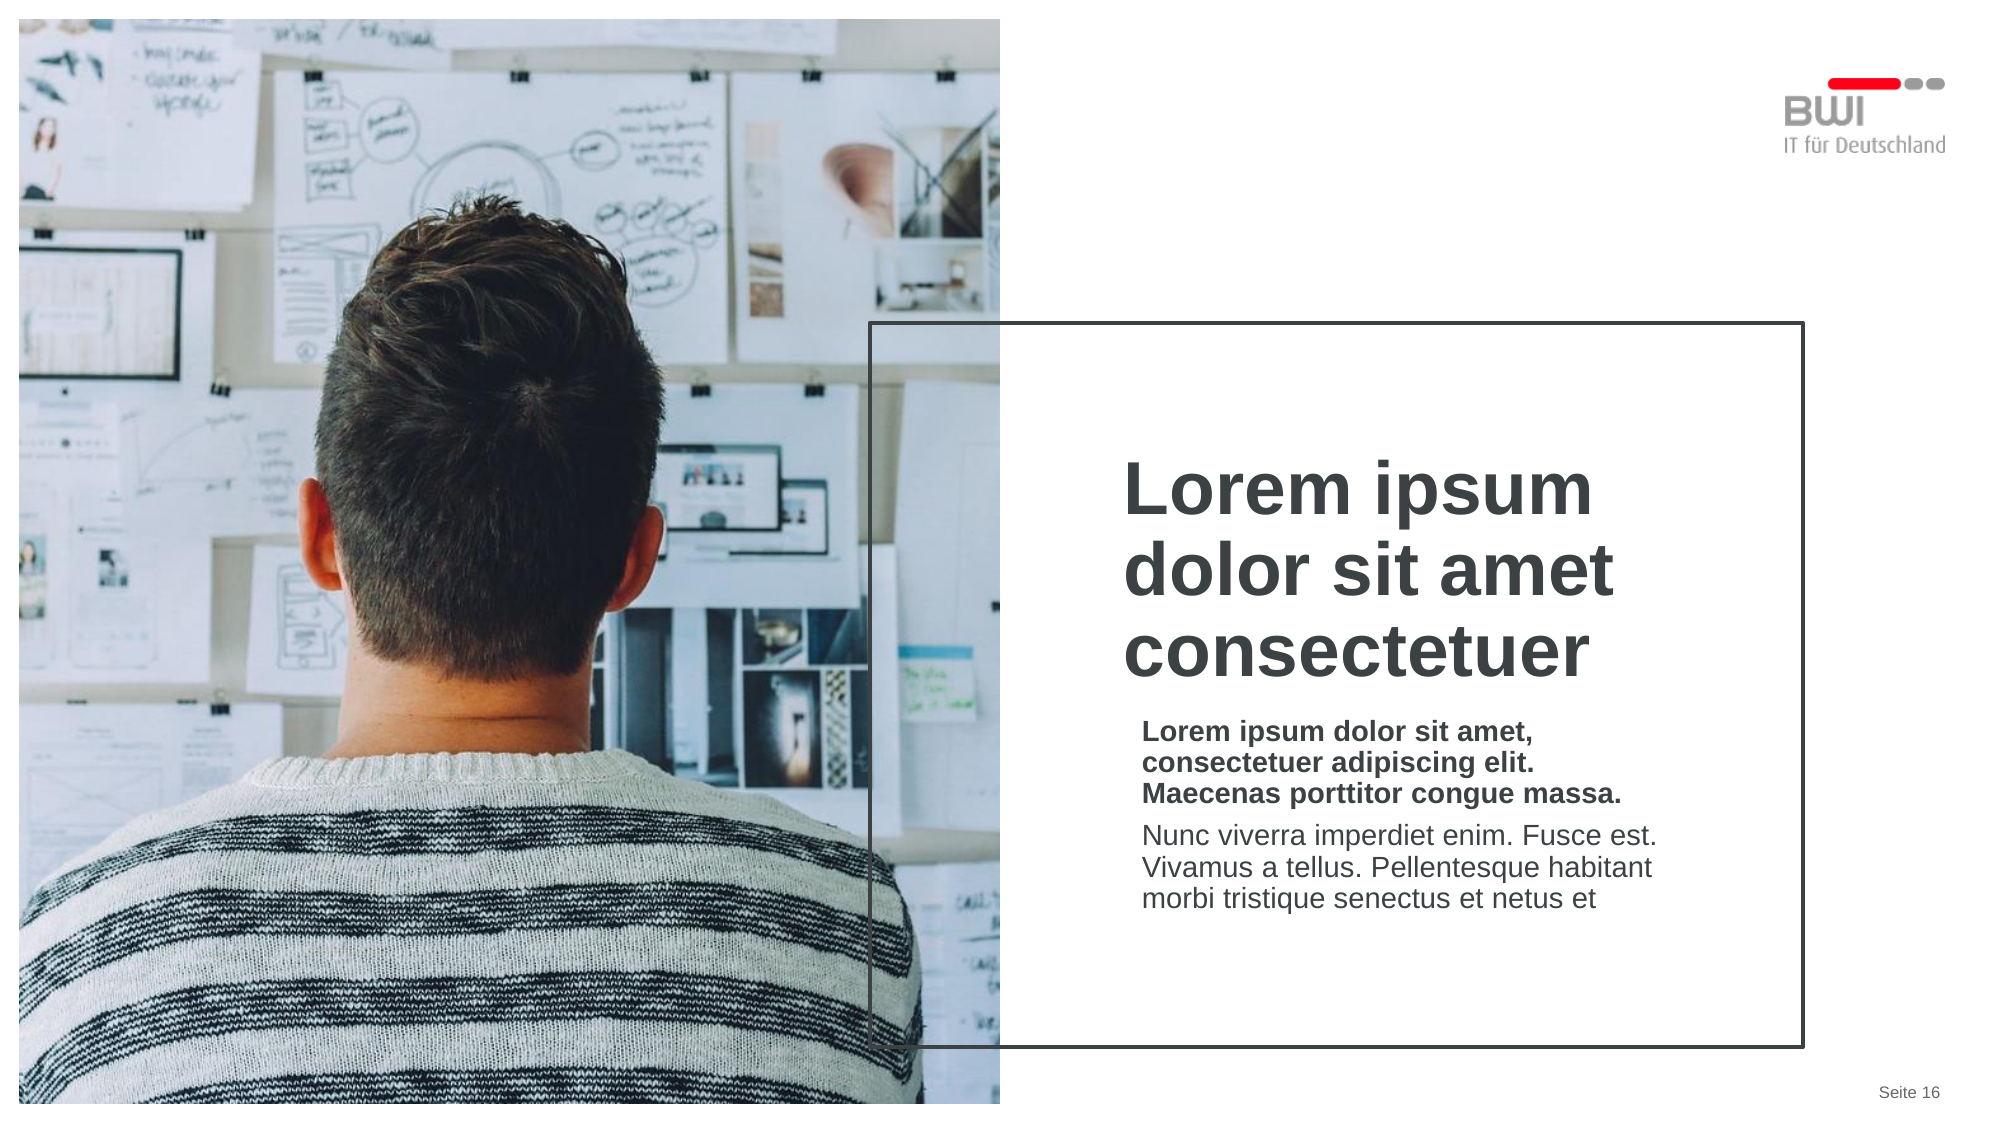

# Lorem ipsum dolor sit amet consectetuer
Lorem ipsum dolor sit amet, consectetuer adipiscing elit. Maecenas porttitor congue massa.
Nunc viverra imperdiet enim. Fusce est. Vivamus a tellus. Pellentesque habitant morbi tristique senectus et netus et
Seite